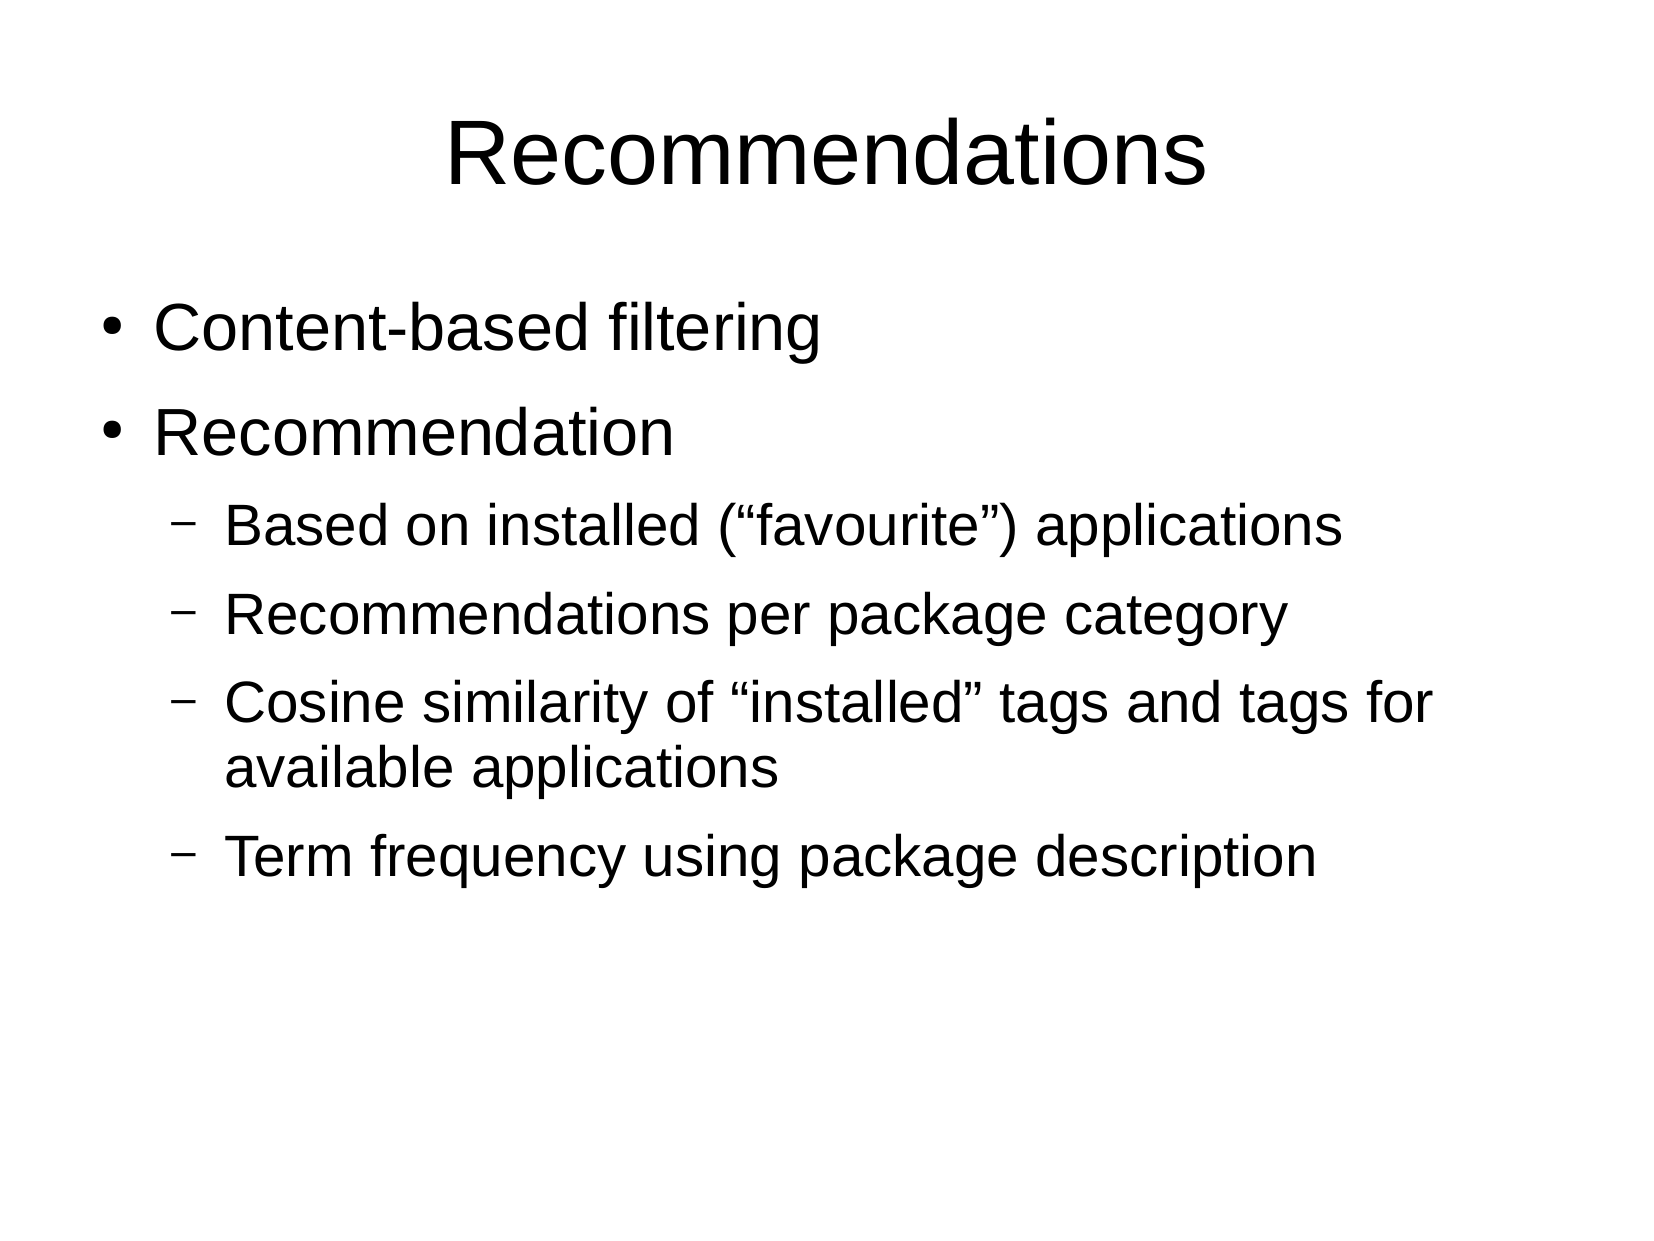

# Recommendations
Content-based filtering
Recommendation
Based on installed (“favourite”) applications
Recommendations per package category
Cosine similarity of “installed” tags and tags for available applications
Term frequency using package description